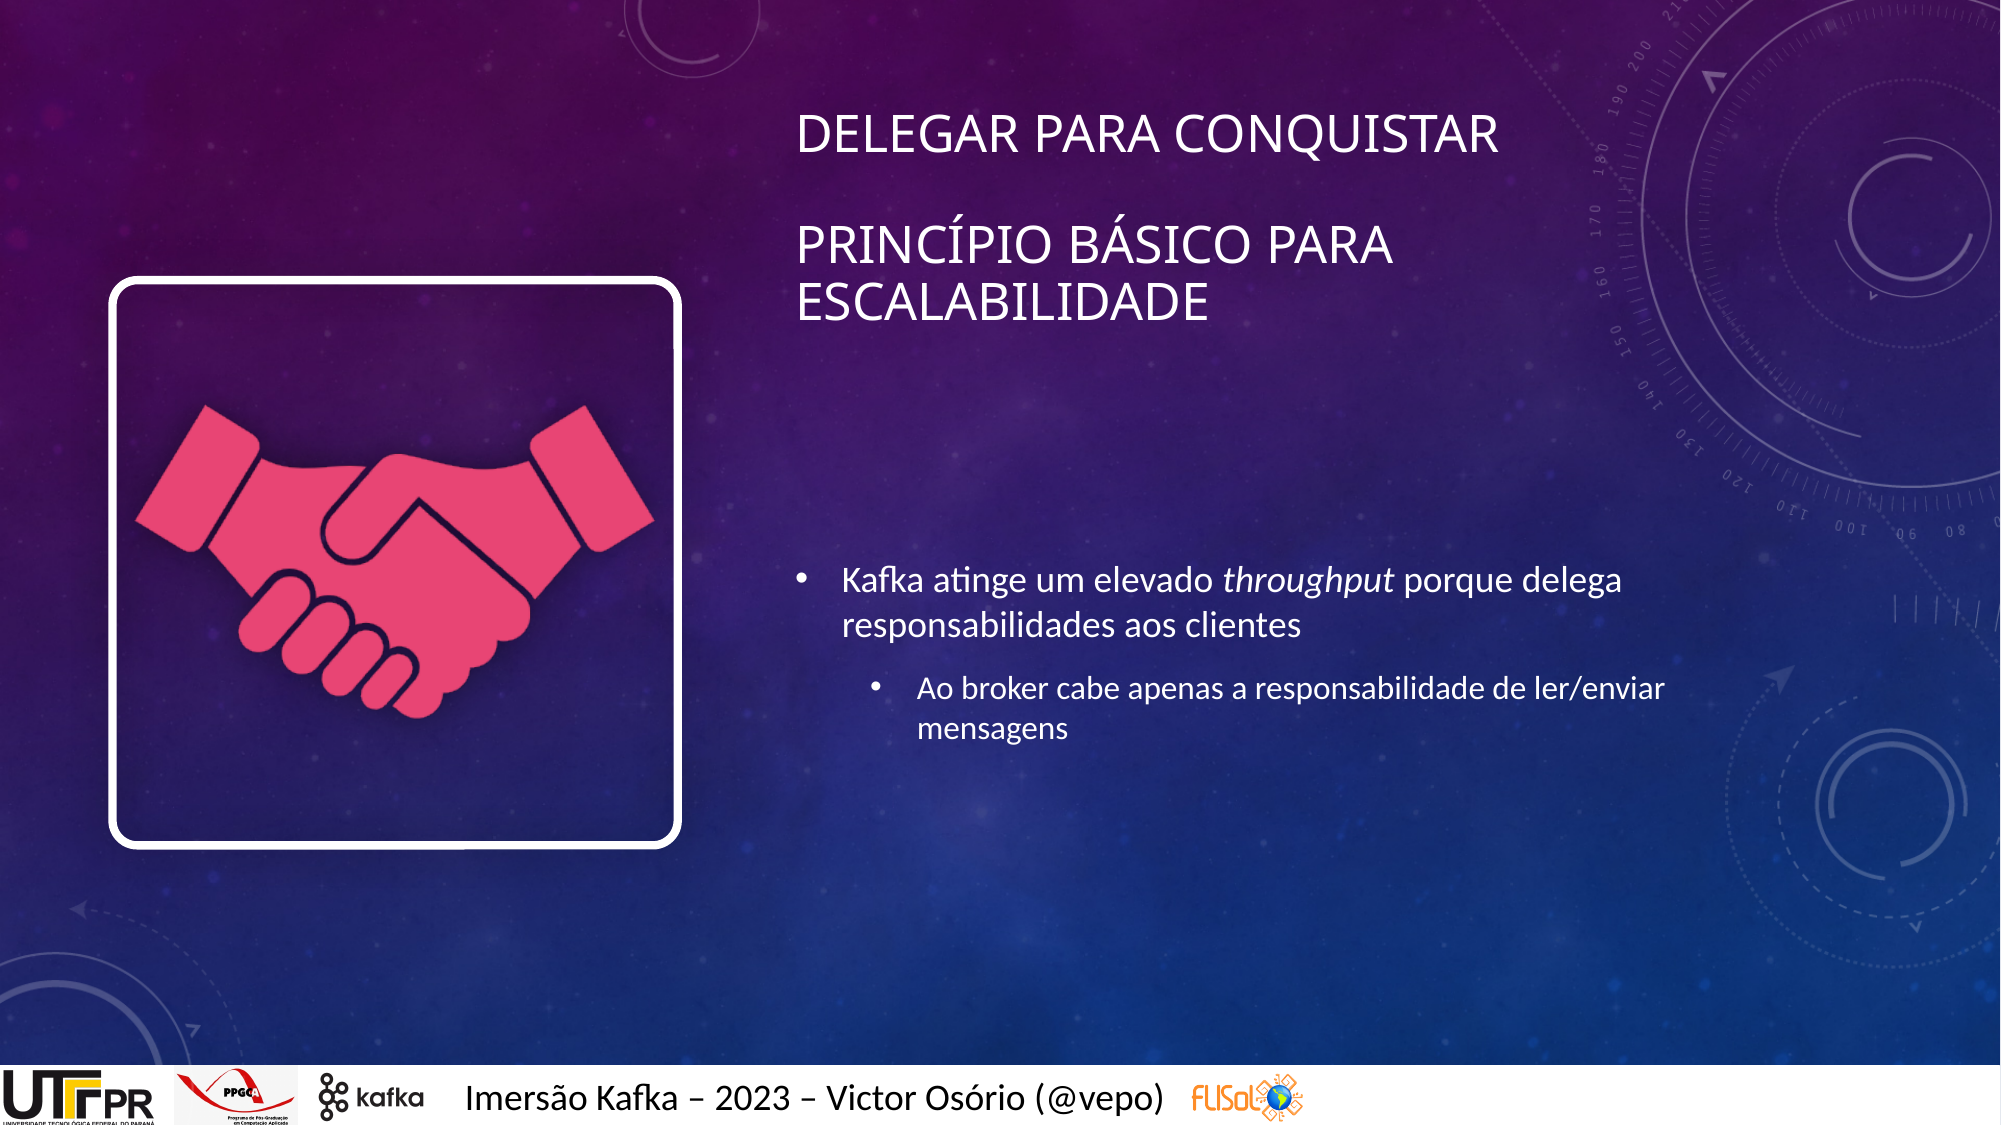

# Delegar para conquistar Princípio básico para escalabilidade
Kafka atinge um elevado throughput porque delega responsabilidades aos clientes
Ao broker cabe apenas a responsabilidade de ler/enviar mensagens